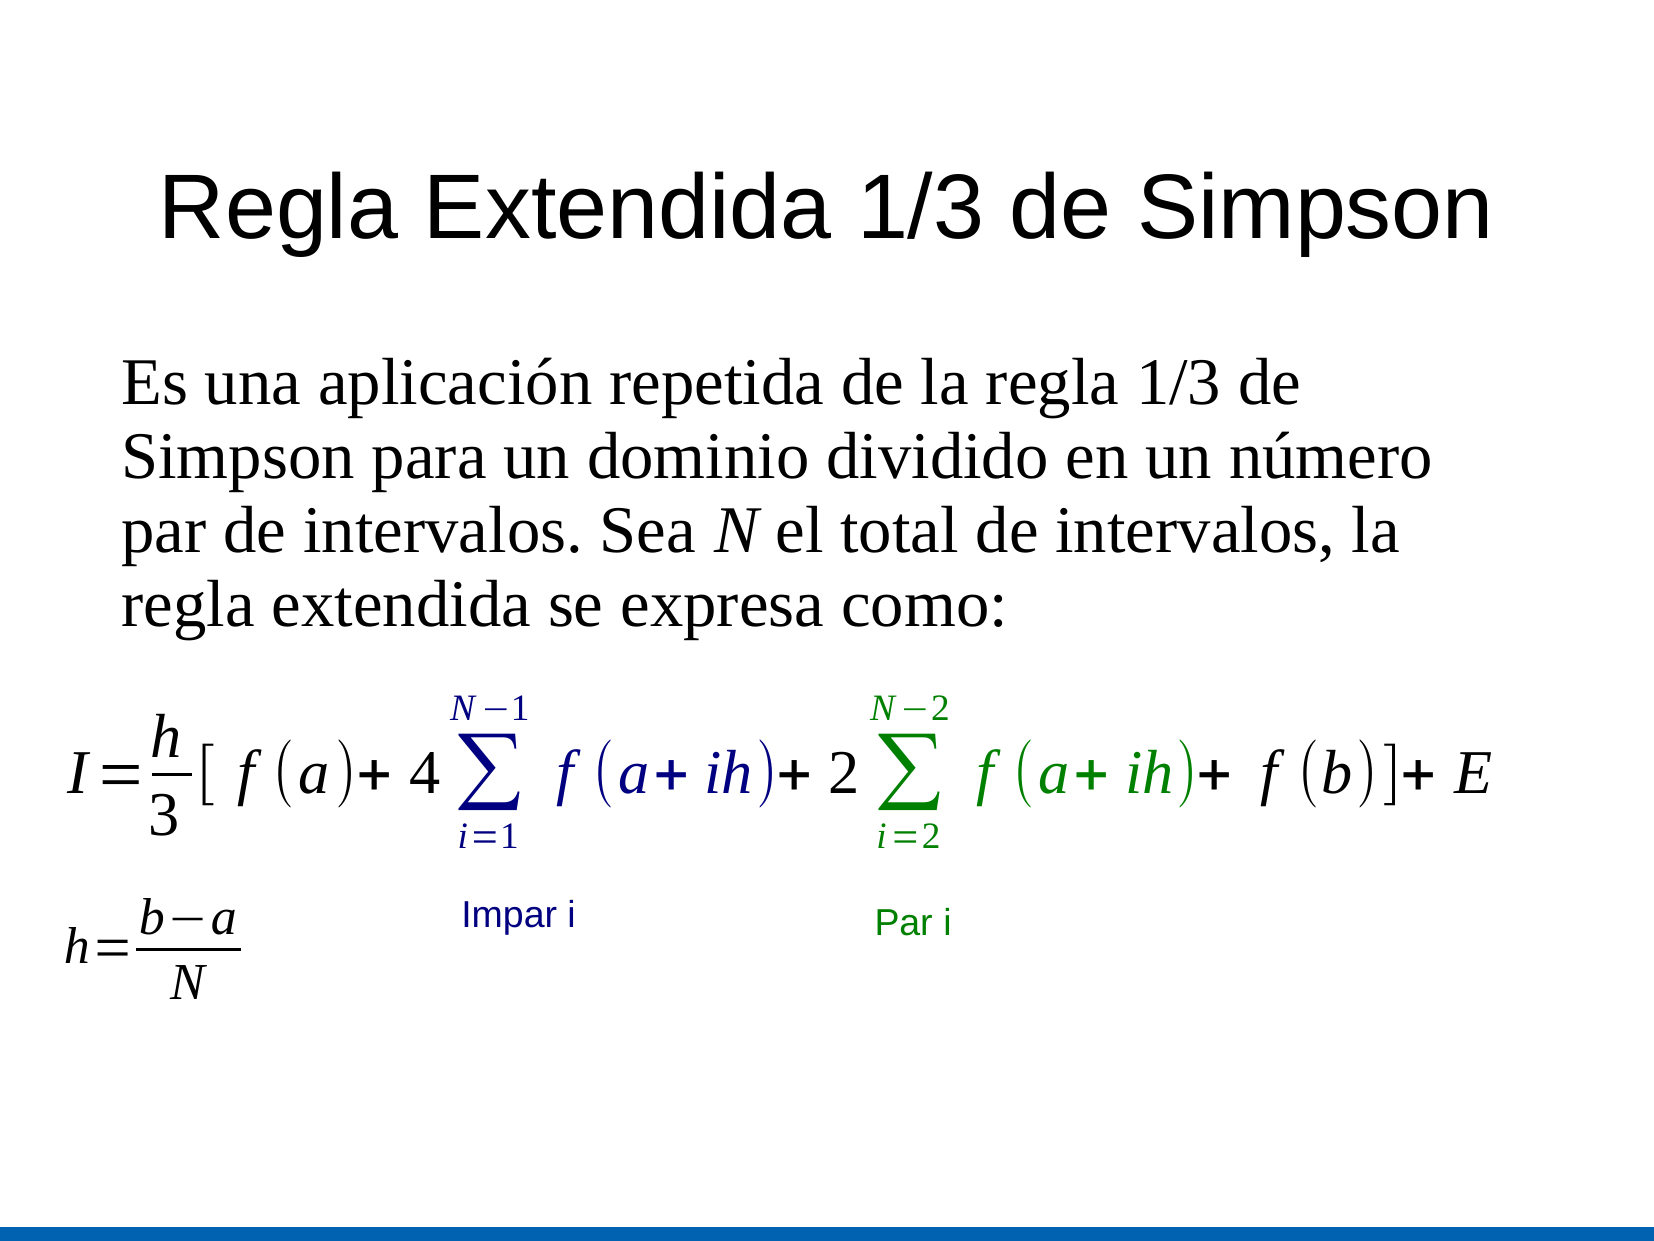

# Regla Extendida 1/3 de Simpson
Es una aplicación repetida de la regla 1/3 de Simpson para un dominio dividido en un número par de intervalos. Sea N el total de intervalos, la regla extendida se expresa como:
Impar i
Par i